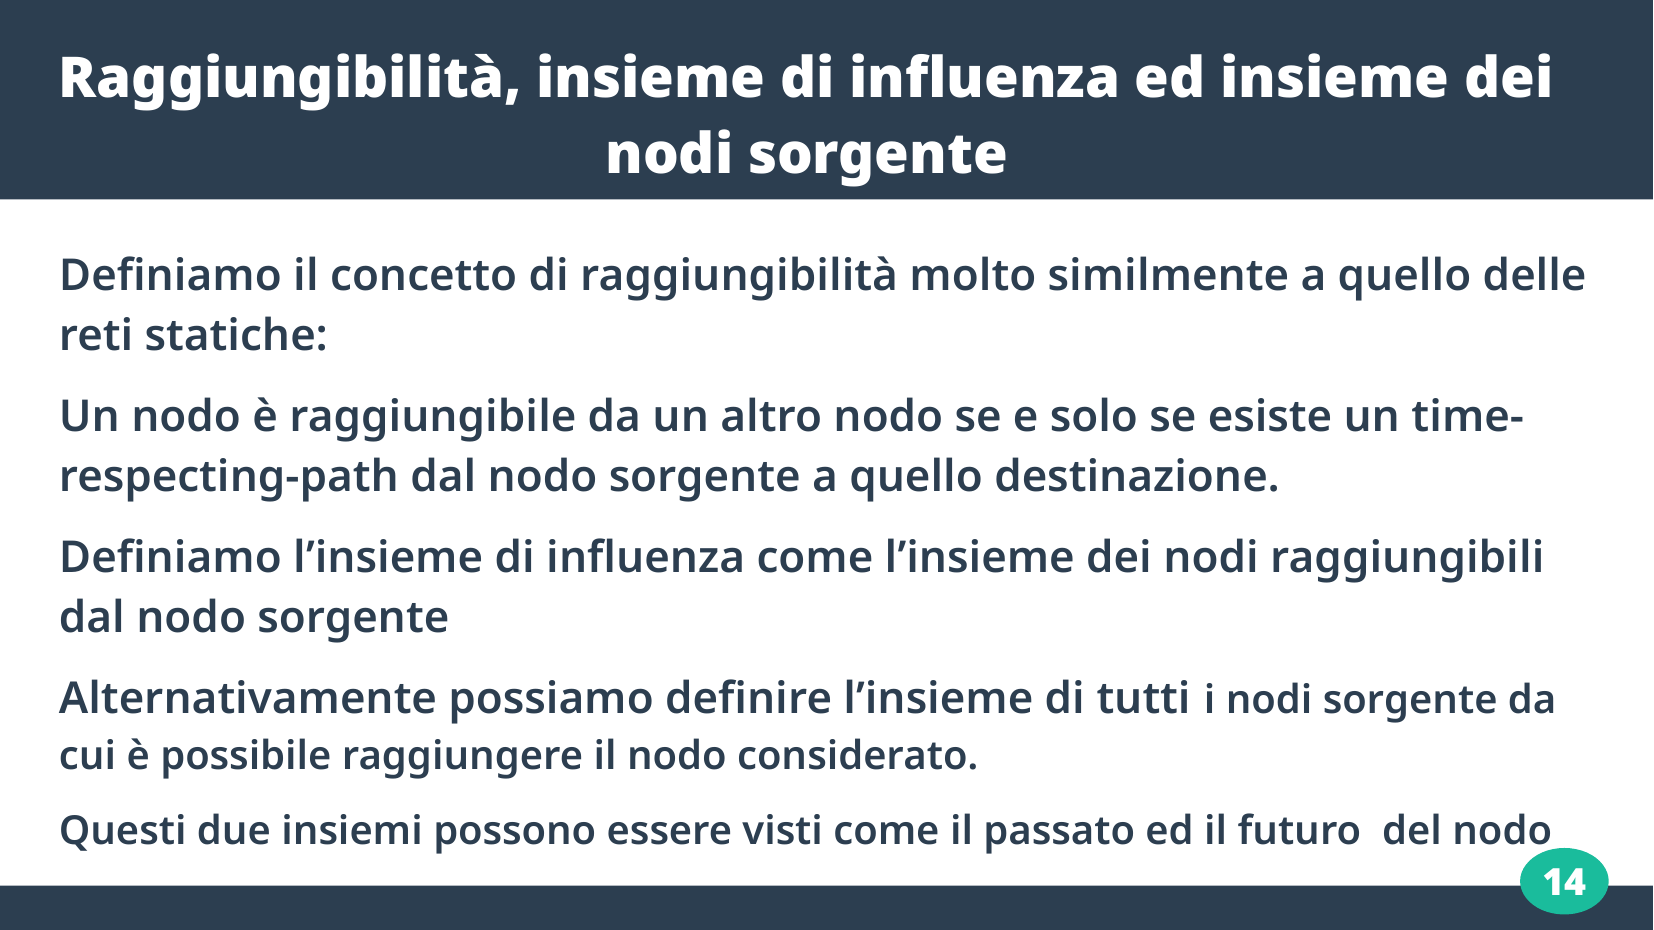

# Raggiungibilità, insieme di influenza ed insieme dei nodi sorgente
Definiamo il concetto di raggiungibilità molto similmente a quello delle reti statiche:
Un nodo è raggiungibile da un altro nodo se e solo se esiste un time-respecting-path dal nodo sorgente a quello destinazione.
Definiamo l’insieme di influenza come l’insieme dei nodi raggiungibili dal nodo sorgente
Alternativamente possiamo definire l’insieme di tutti i nodi sorgente da cui è possibile raggiungere il nodo considerato.
Questi due insiemi possono essere visti come il passato ed il futuro del nodo
14